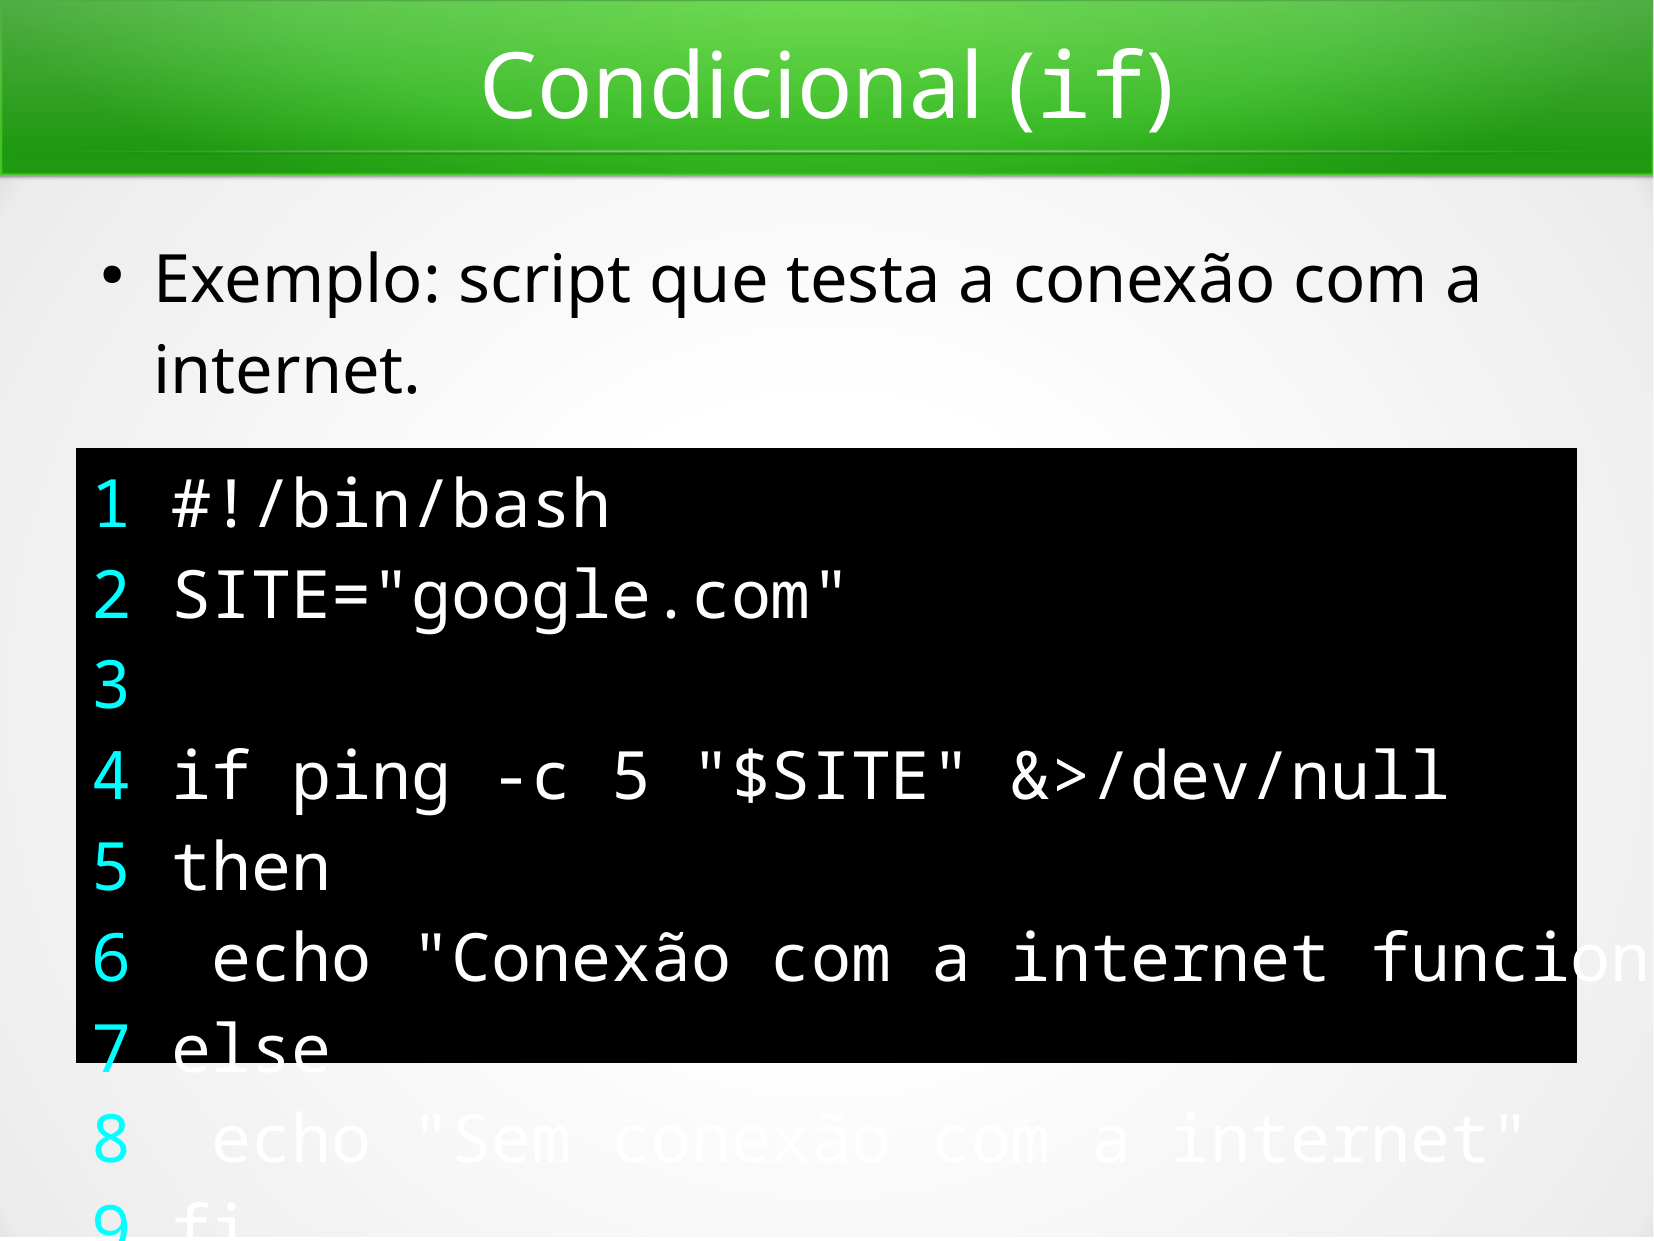

# Condicional (if)
Exemplo: script que testa a conexão com a internet.
1 #!/bin/bash
2 SITE="google.com"
3
4 if ping -c 5 "$SITE" &>/dev/null
5 then
6 echo "Conexão com a internet funcionando"
7 else
8 echo "Sem conexão com a internet"
9 fi